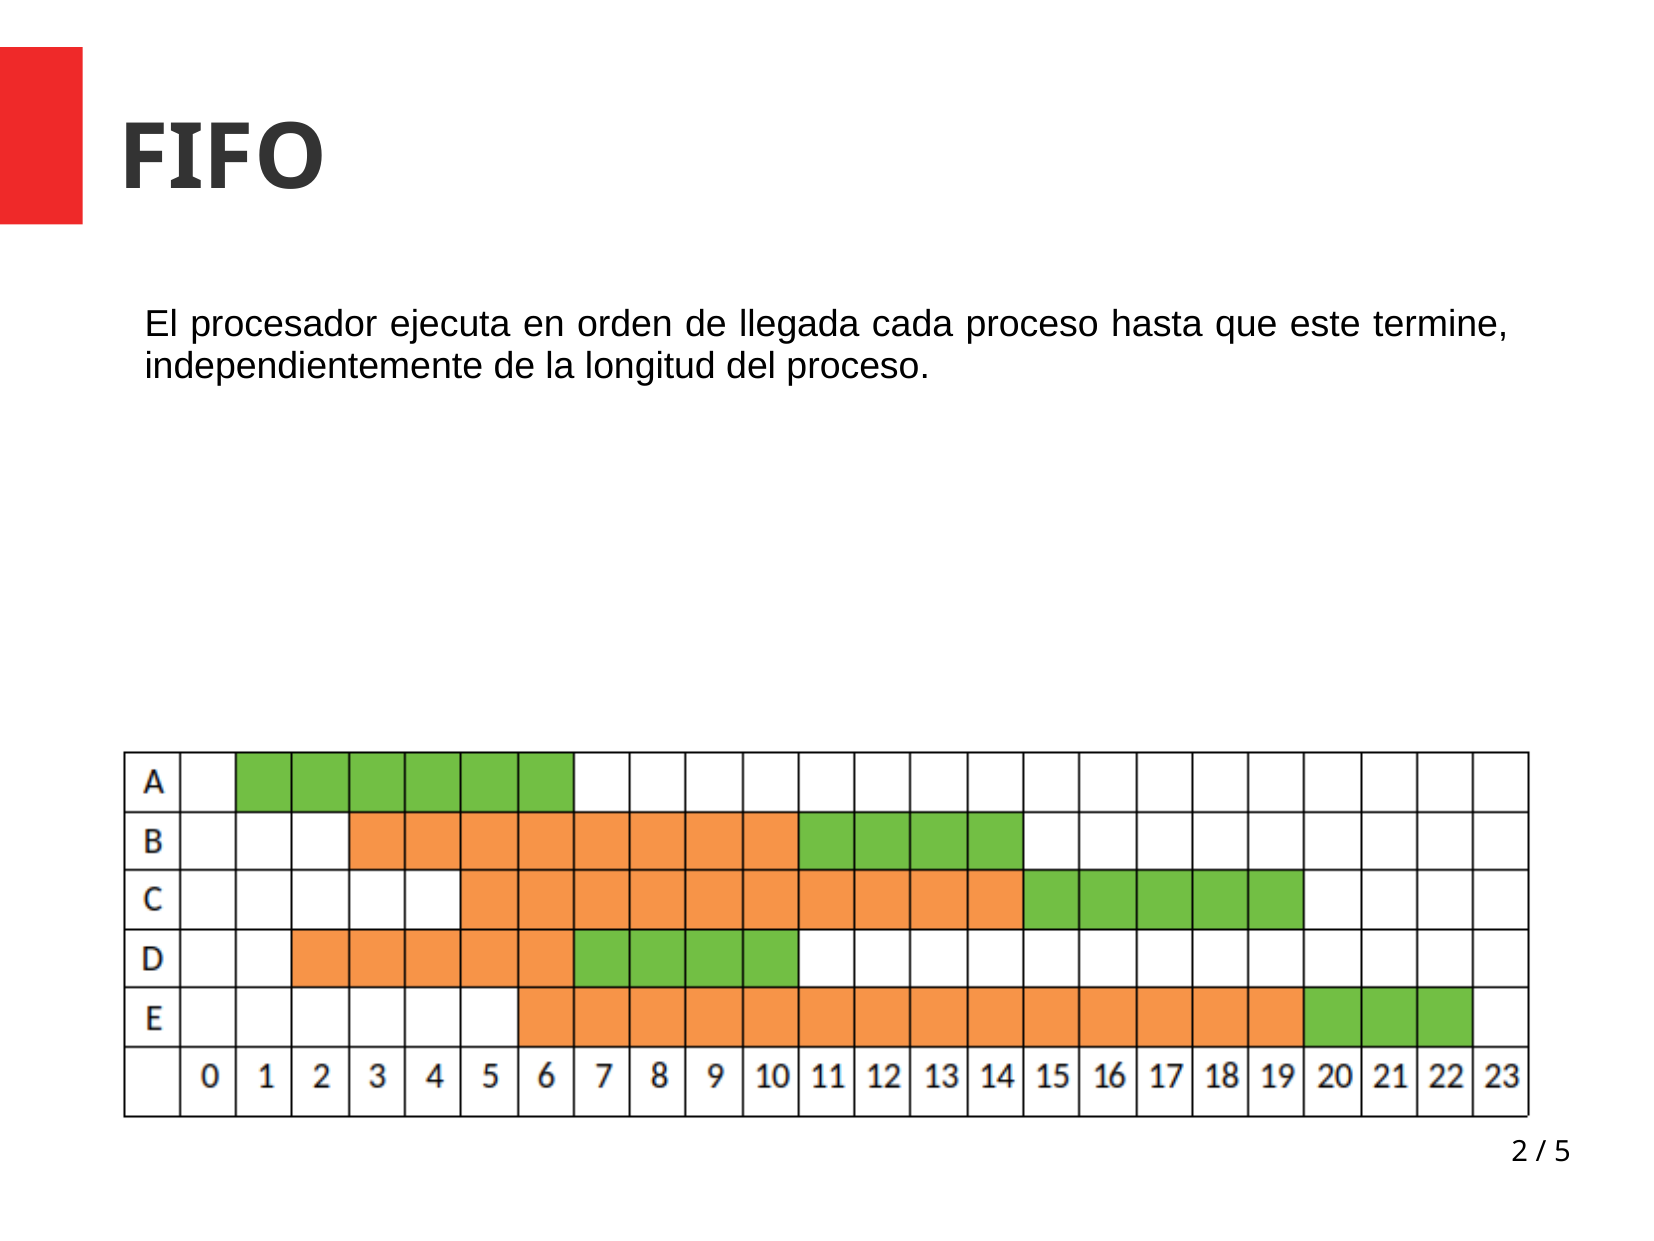

# FIFO
El procesador ejecuta en orden de llegada cada proceso hasta que este termine, independientemente de la longitud del proceso.
2